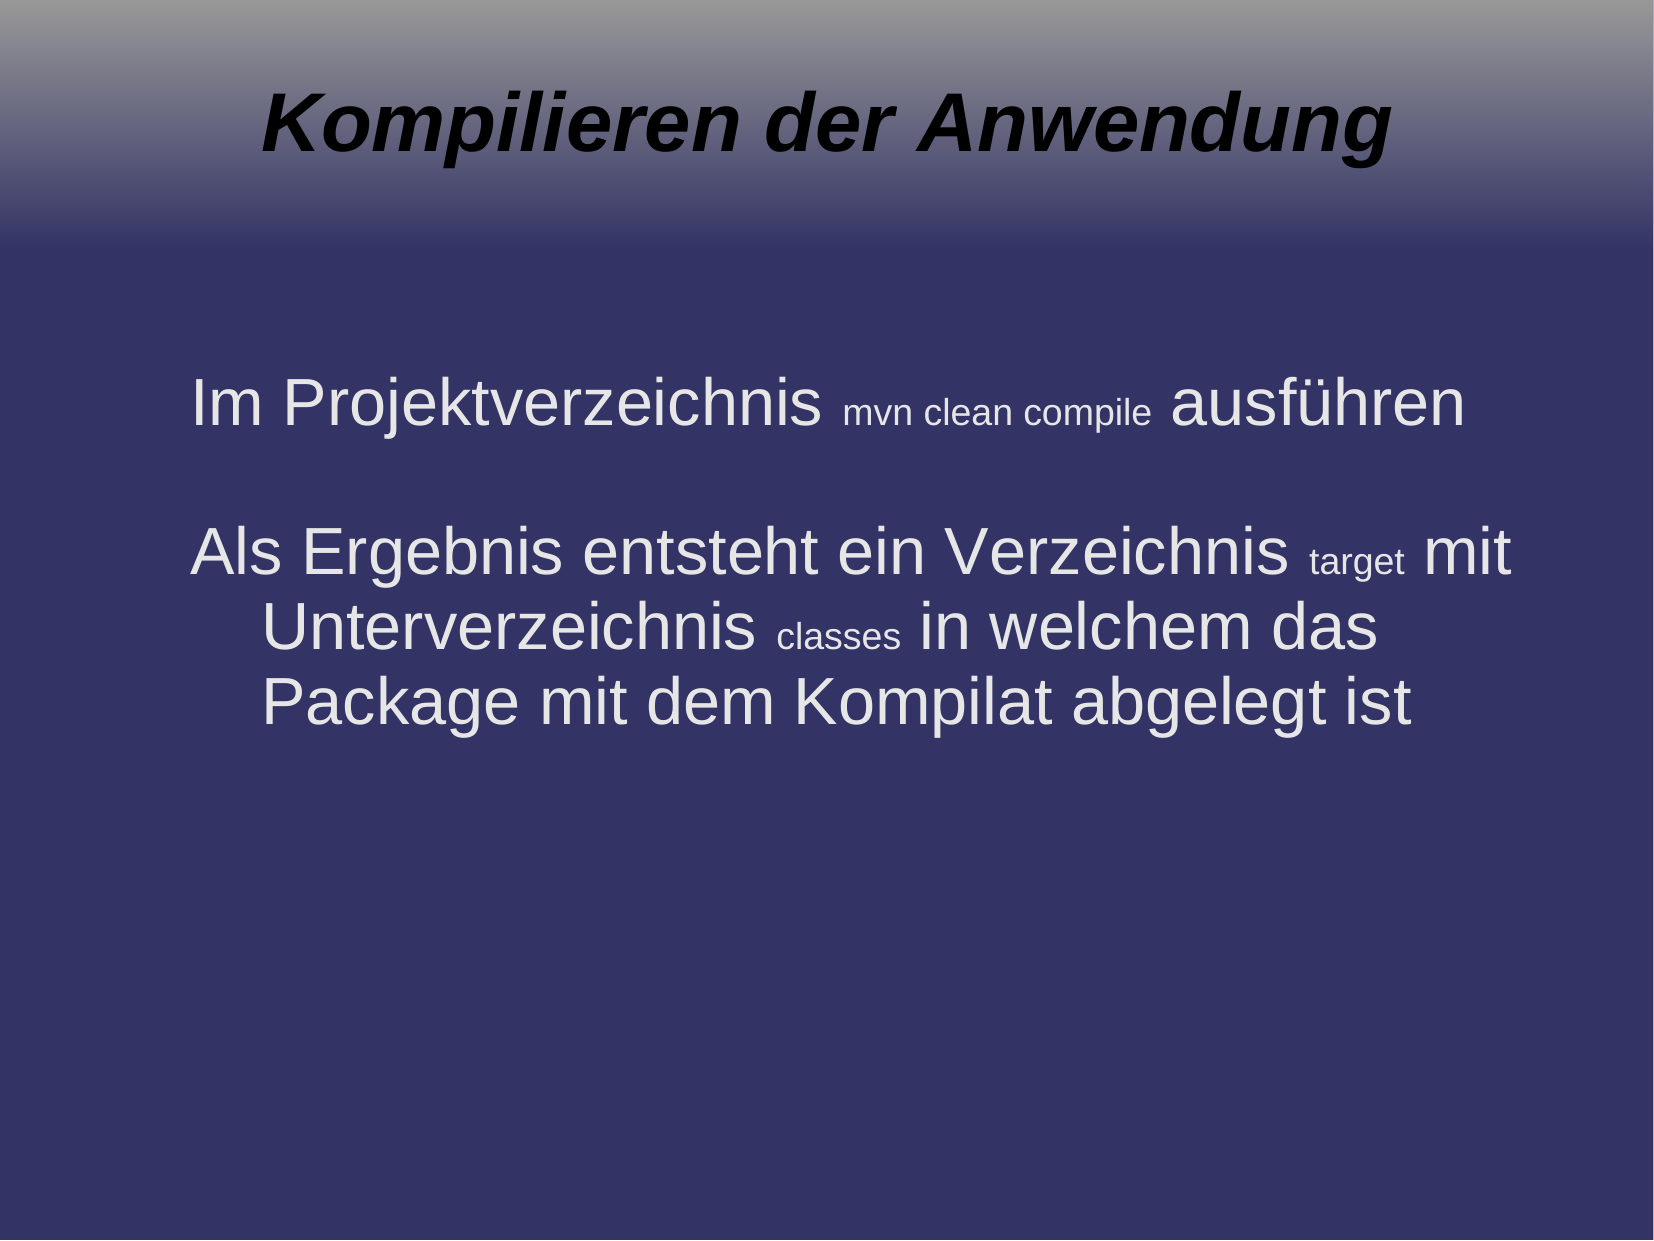

# Kompilieren der Anwendung
Im Projektverzeichnis mvn clean compile ausführen
Als Ergebnis entsteht ein Verzeichnis target mit Unterverzeichnis classes in welchem das Package mit dem Kompilat abgelegt ist